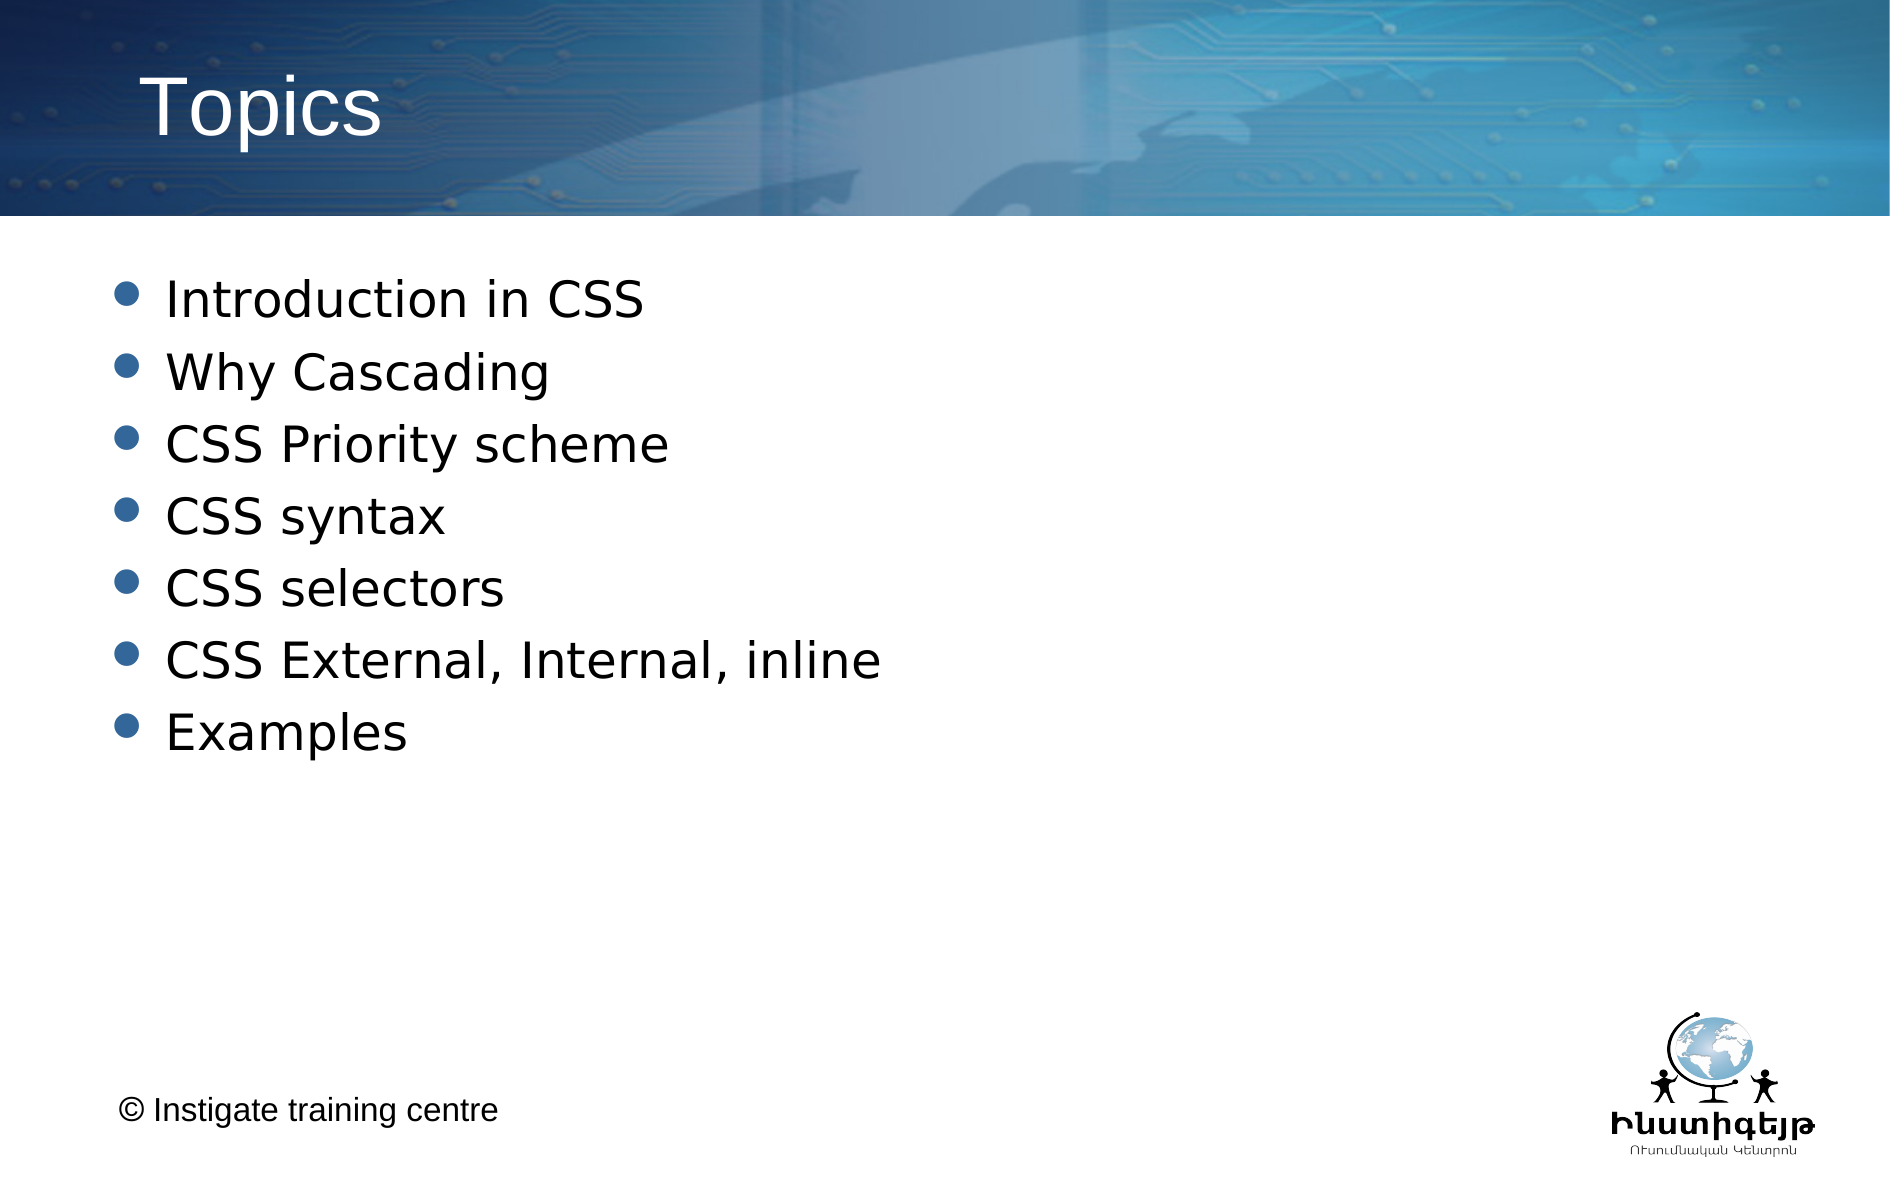

Topics
# Introduction in CSS
Why Cascading
CSS Priority scheme
CSS syntax
CSS selectors
CSS External, Internal, inline
Examples